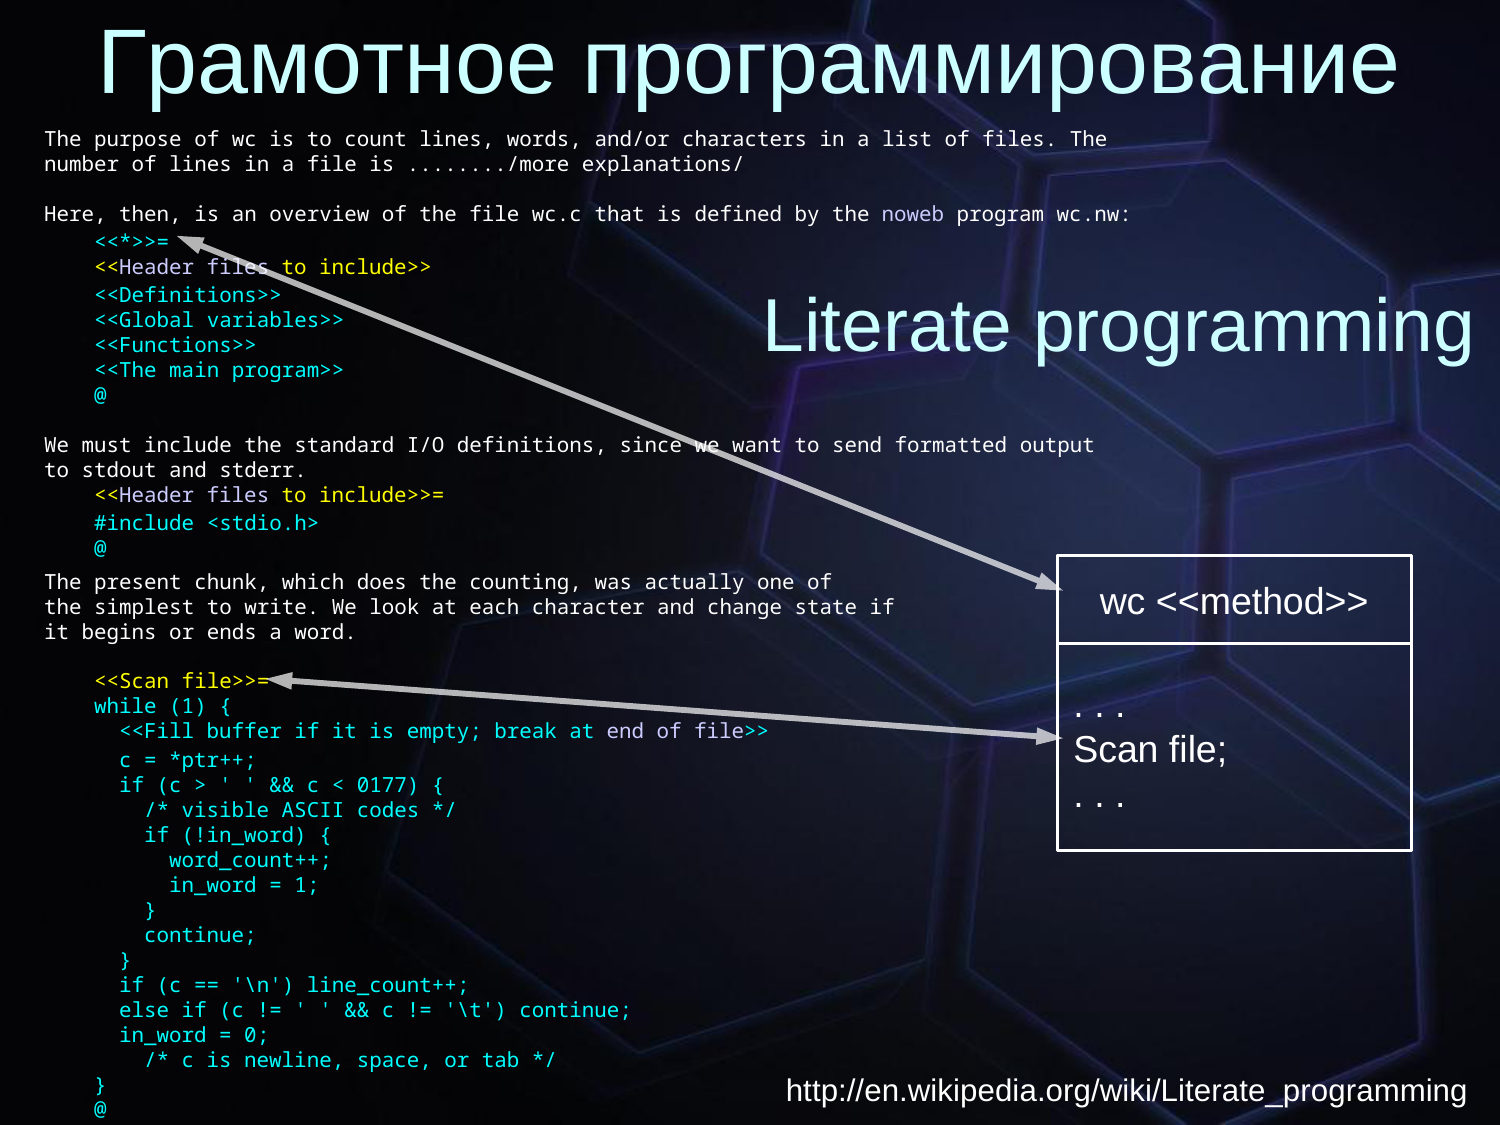

# Грамотное программирование
The purpose of wc is to count lines, words, and/or characters in a list of files. The
number of lines in a file is ......../more explanations/
Here, then, is an overview of the file wc.c that is defined by the noweb program wc.nw:
 <<*>>=
 <<Header files to include>>
 <<Definitions>>
 <<Global variables>>
 <<Functions>>
 <<The main program>>
 @
We must include the standard I/O definitions, since we want to send formatted output
to stdout and stderr.
 <<Header files to include>>=
 #include <stdio.h>
 @
Literate programming
wc <<method>>
The present chunk, which does the counting, was actually one of
the simplest to write. We look at each character and change state if it begins or ends a word.
 <<Scan file>>=
 while (1) {
 <<Fill buffer if it is empty; break at end of file>>
 c = *ptr++;
 if (c > ' ' && c < 0177) {
 /* visible ASCII codes */
 if (!in_word) {
 word_count++;
 in_word = 1;
 }
 continue;
 }
 if (c == '\n') line_count++;
 else if (c != ' ' && c != '\t') continue;
 in_word = 0;
 /* c is newline, space, or tab */
 }
 @
. . .
Scan file;
. . .
http://en.wikipedia.org/wiki/Literate_programming